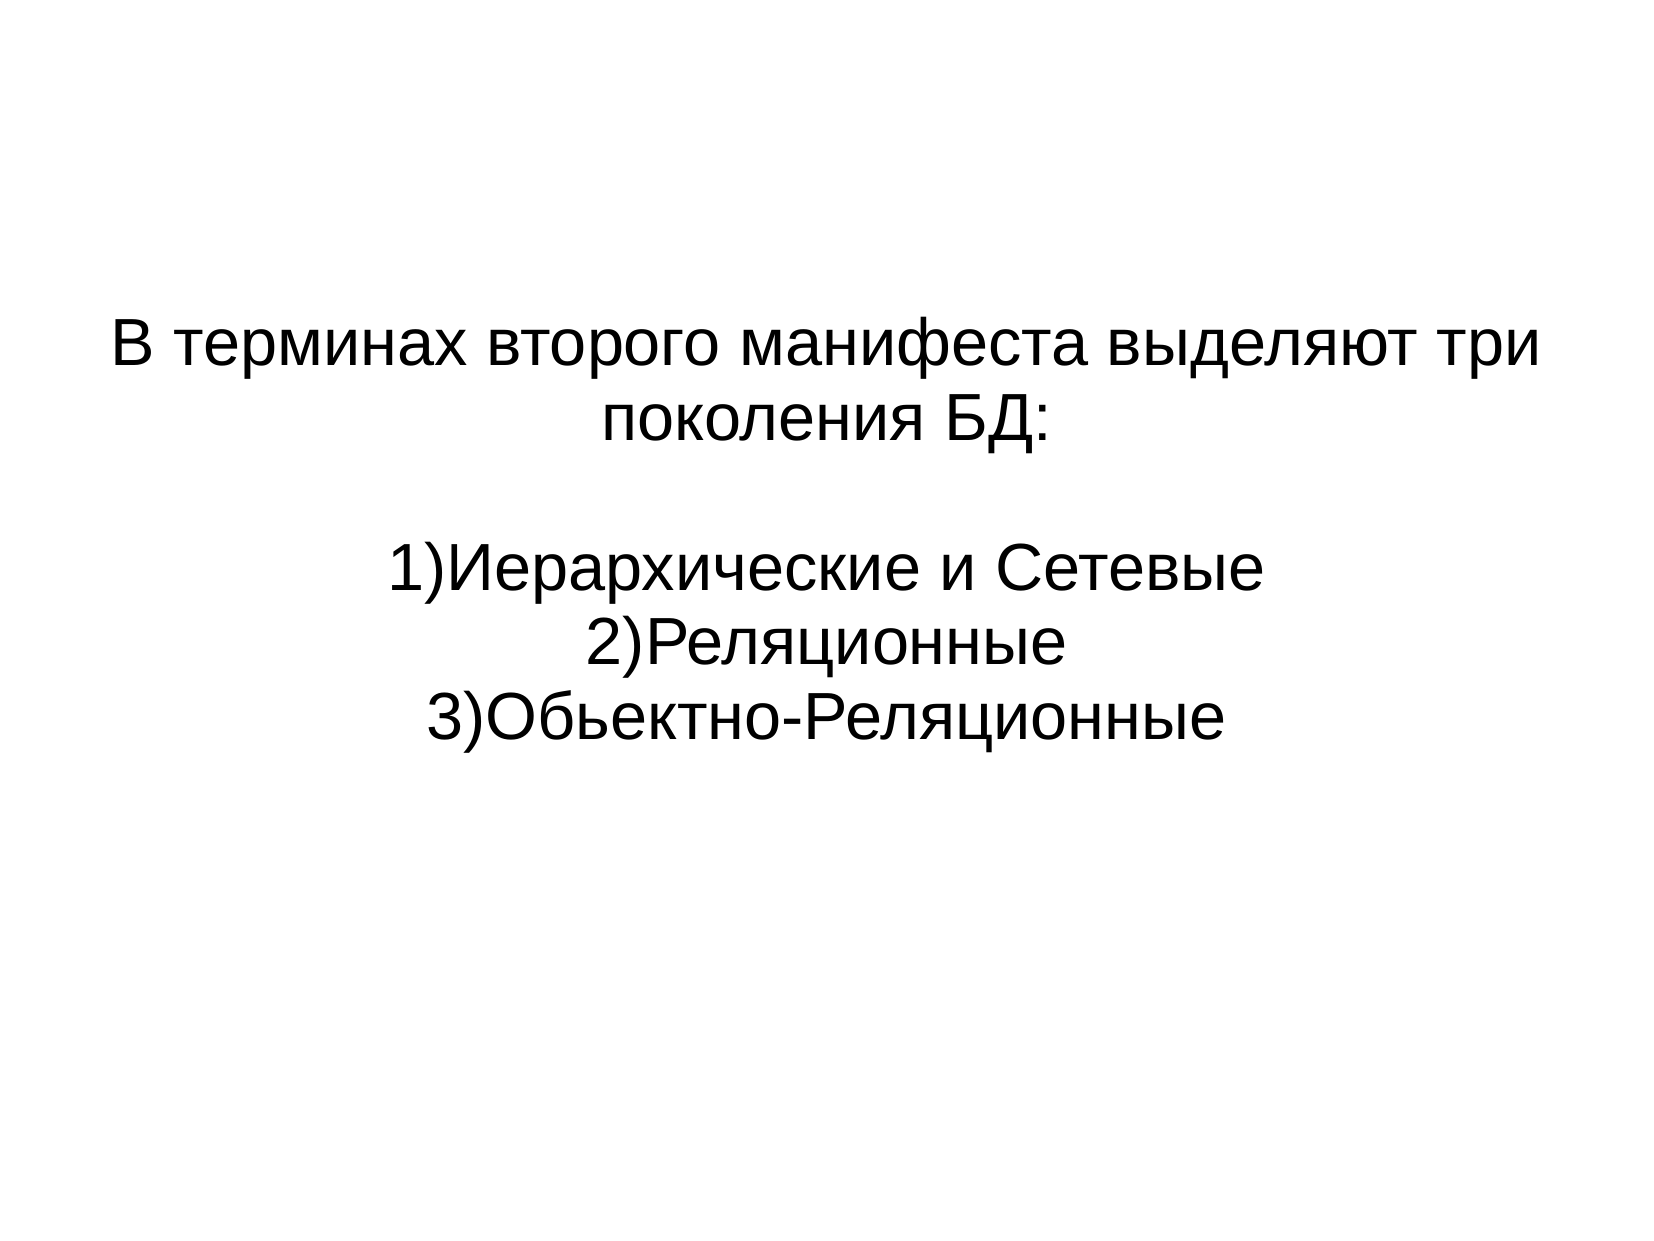

# В терминах второго манифеста выделяют три поколения БД:
Иерархические и Сетевые
Реляционные
Обьектно-Реляционные